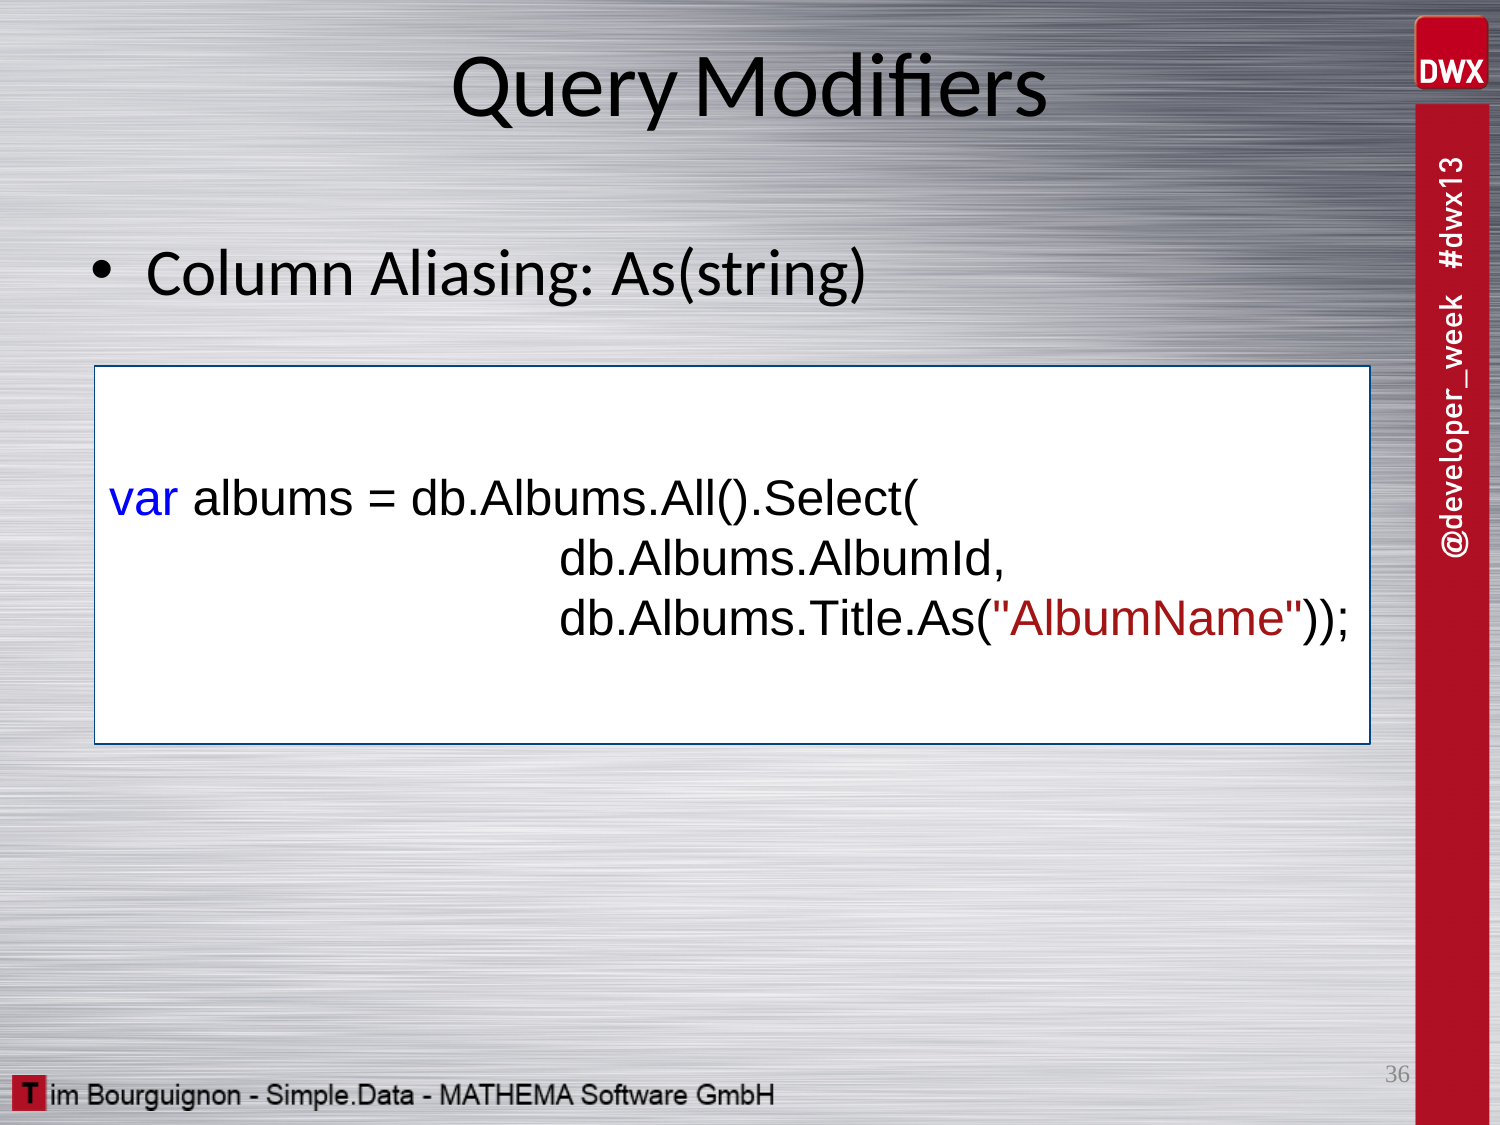

# Query Modifiers
Column Aliasing: As(string)
var albums = db.Albums.All().Select(
			db.Albums.AlbumId,
			db.Albums.Title.As("AlbumName"));
36